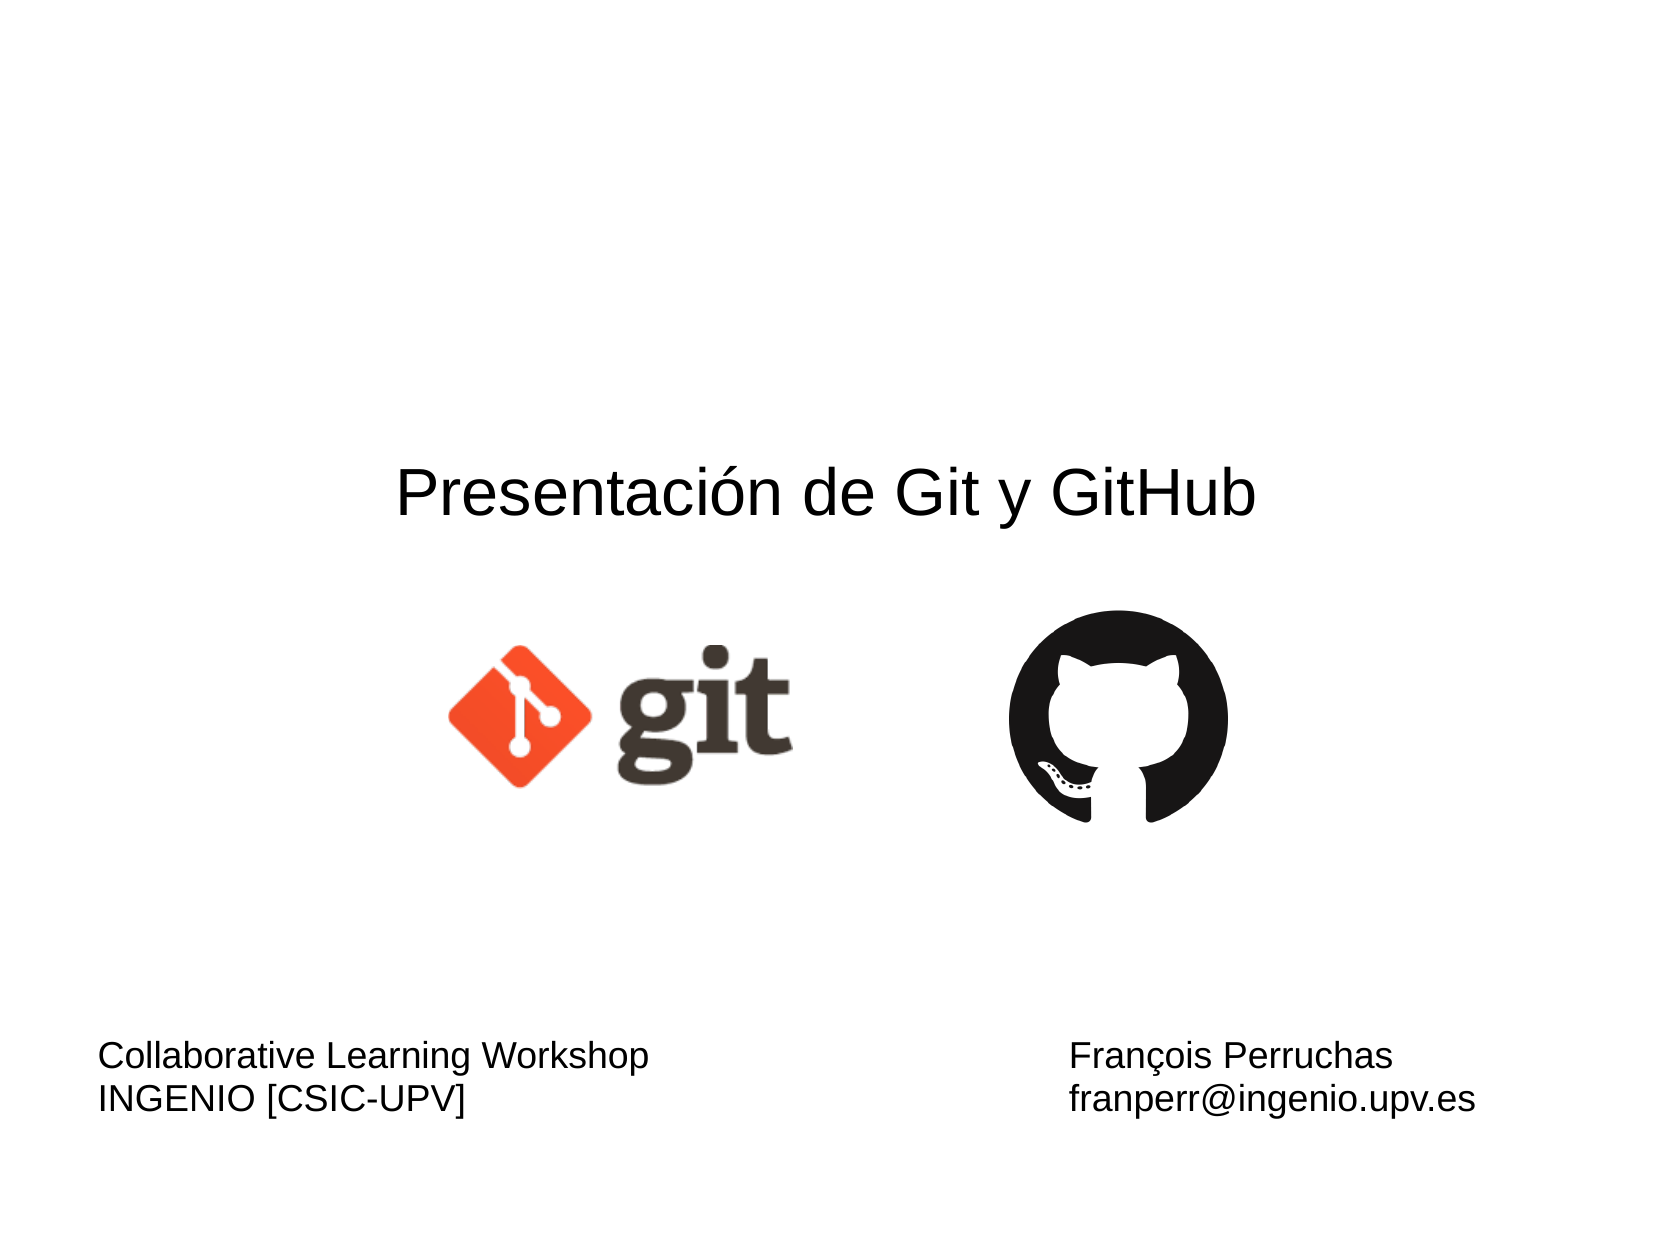

# Presentación de Git y GitHub
Collaborative Learning Workshop
INGENIO [CSIC-UPV]
François Perruchas
franperr@ingenio.upv.es